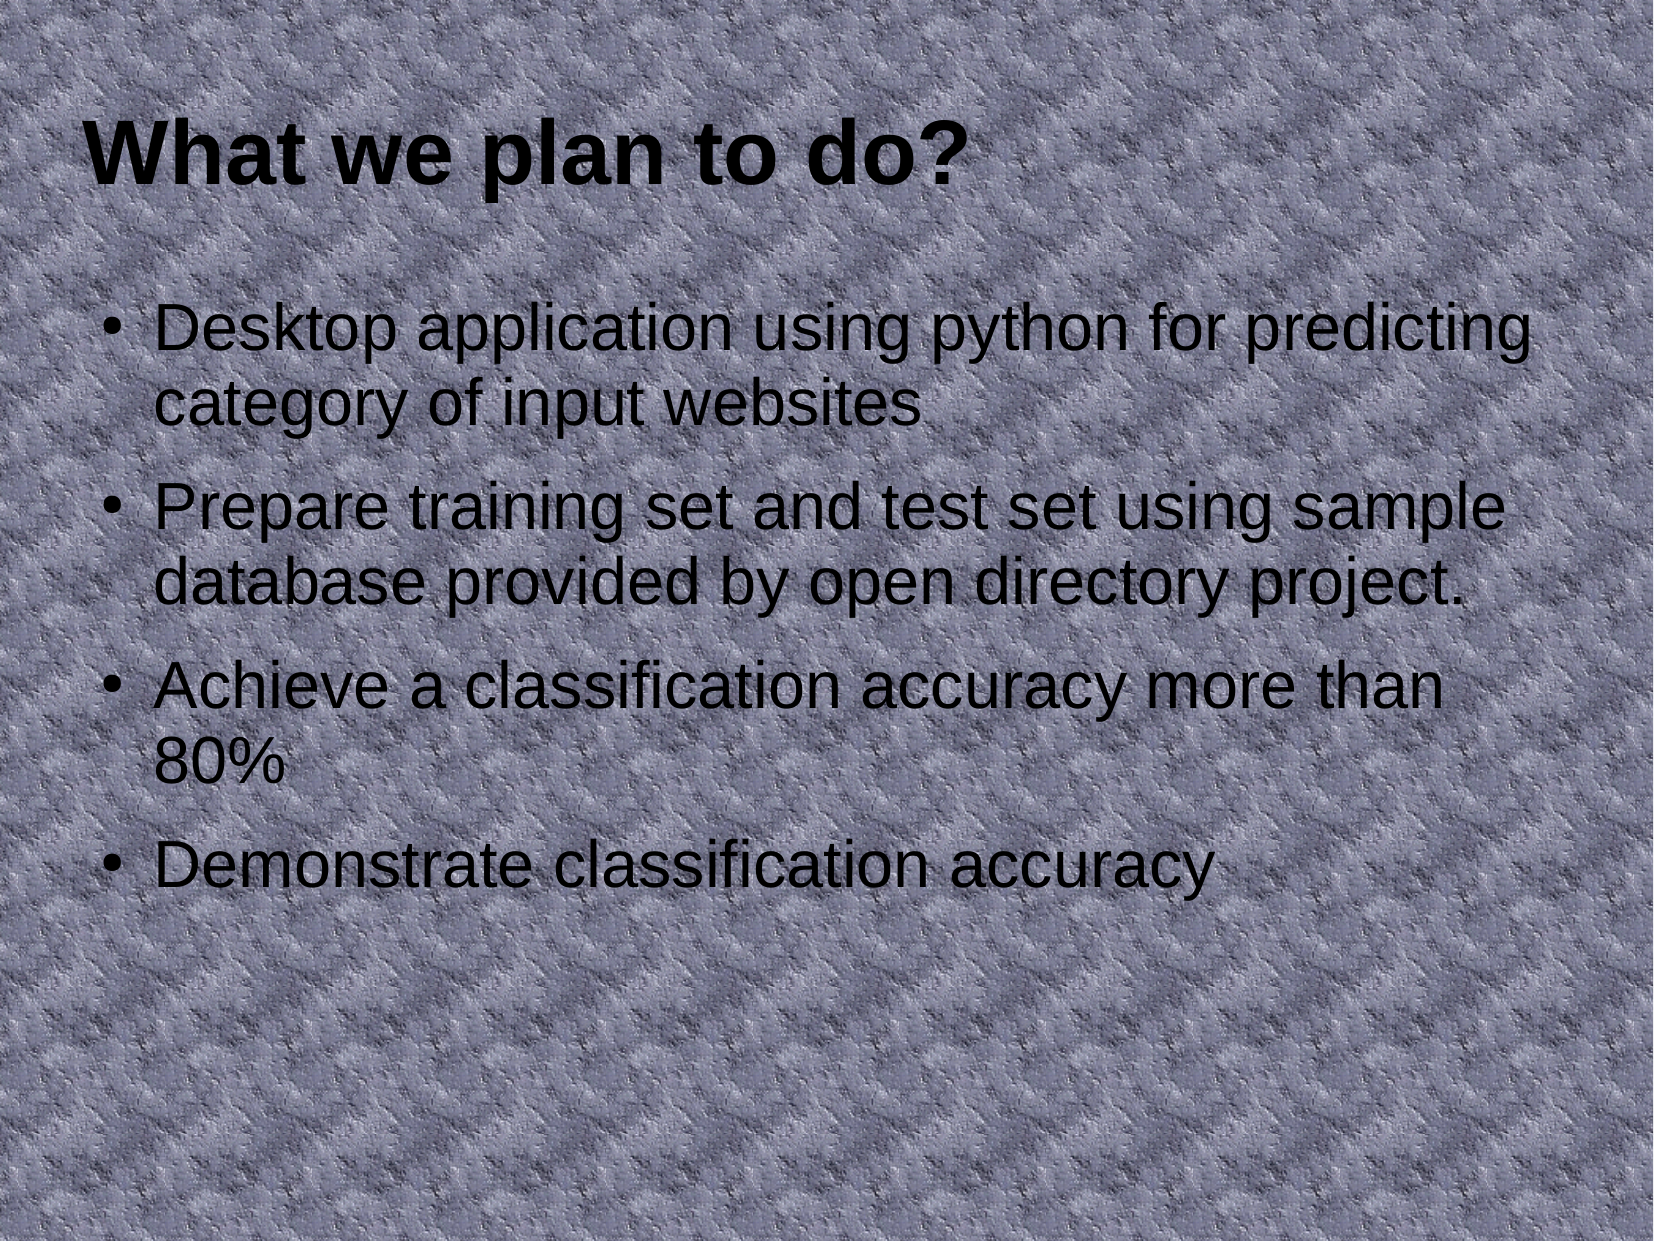

# What we plan to do?
Desktop application using python for predicting category of input websites
Prepare training set and test set using sample database provided by open directory project.
Achieve a classification accuracy more than 80%
Demonstrate classification accuracy